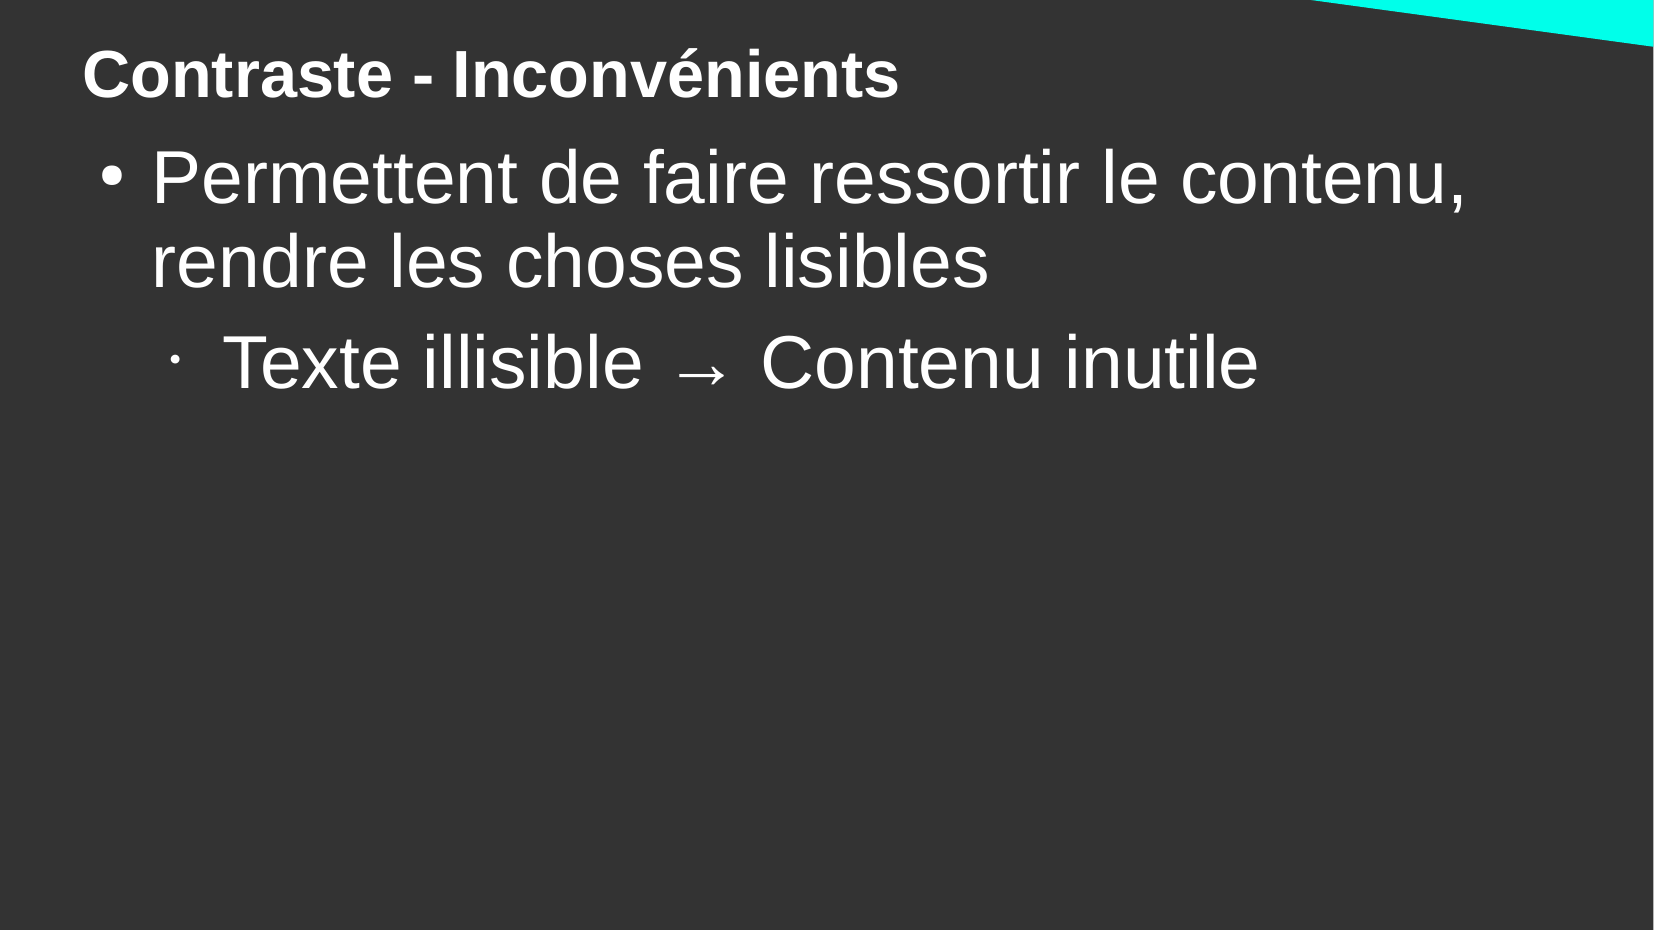

# Contraste - Inconvénients
Permettent de faire ressortir le contenu, rendre les choses lisibles
Texte illisible → Contenu inutile